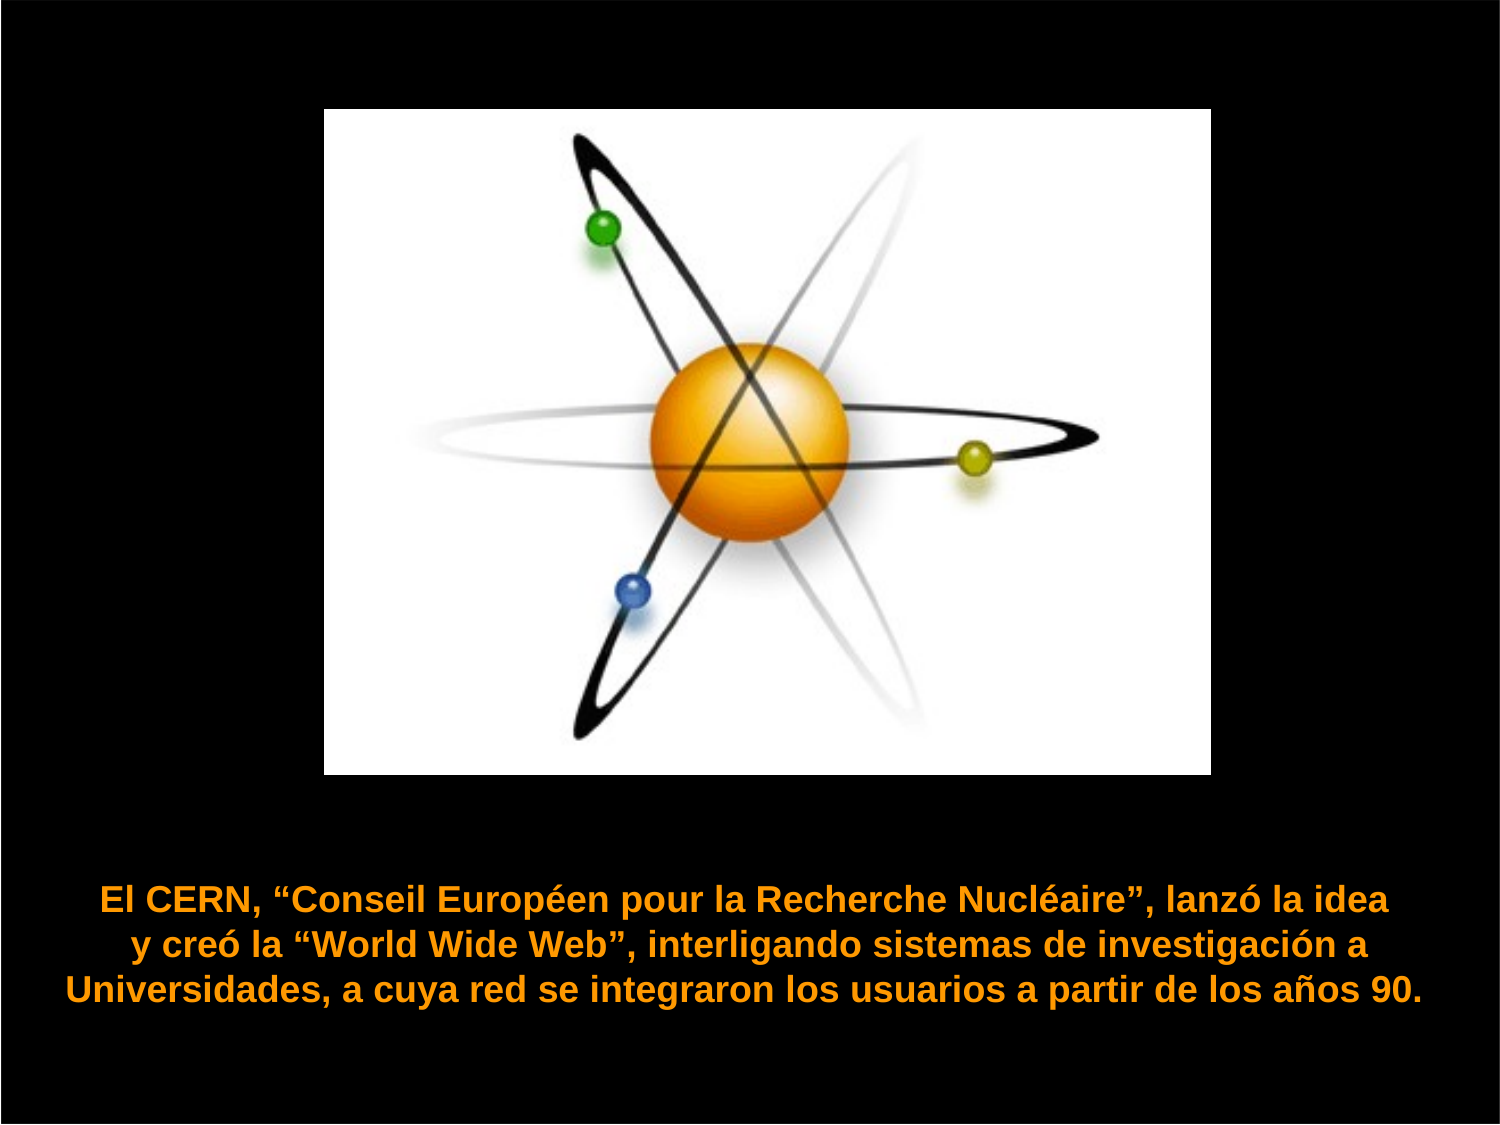

El CERN, “Conseil Européen pour la Recherche Nucléaire”, lanzó la idea
y creó la “World Wide Web”, interligando sistemas de investigación a
Universidades, a cuya red se integraron los usuarios a partir de los años 90.